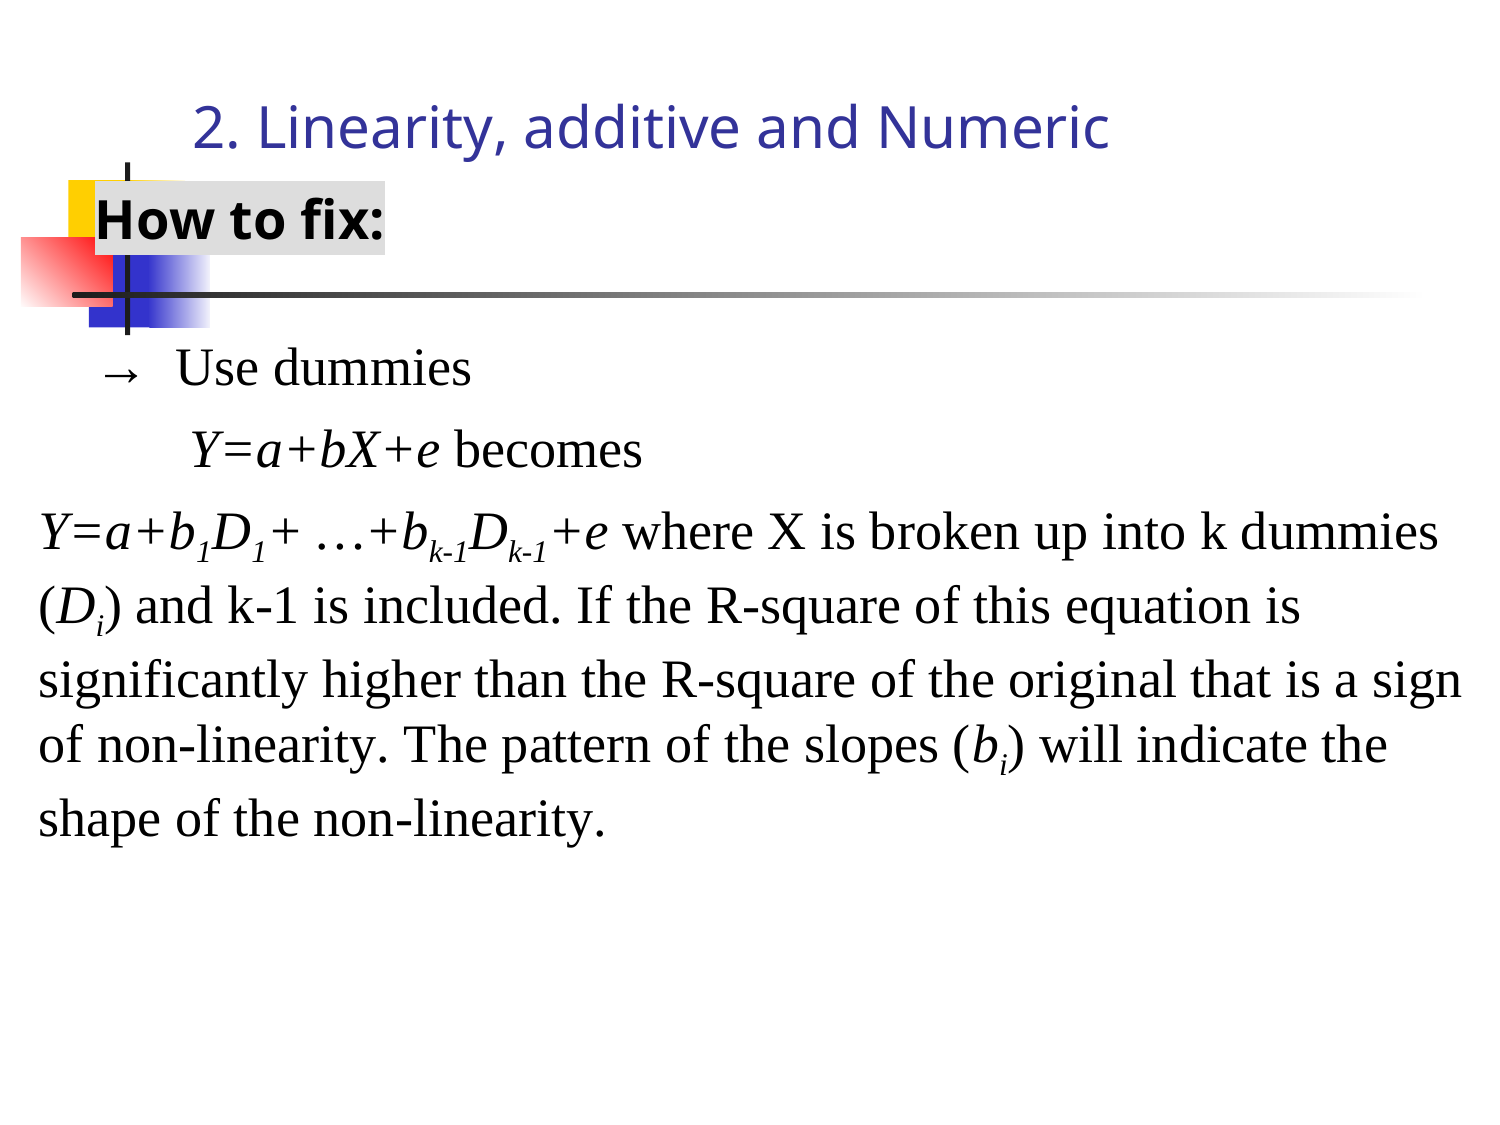

2. Linearity, additive and Numeric
# How to fix:
→ Use dummies
 Y=a+bX+e becomes
Y=a+b1D1+ …+bk-1Dk-1+e where X is broken up into k dummies (Di) and k-1 is included. If the R-square of this equation is significantly higher than the R-square of the original that is a sign of non-linearity. The pattern of the slopes (bi) will indicate the shape of the non-linearity.